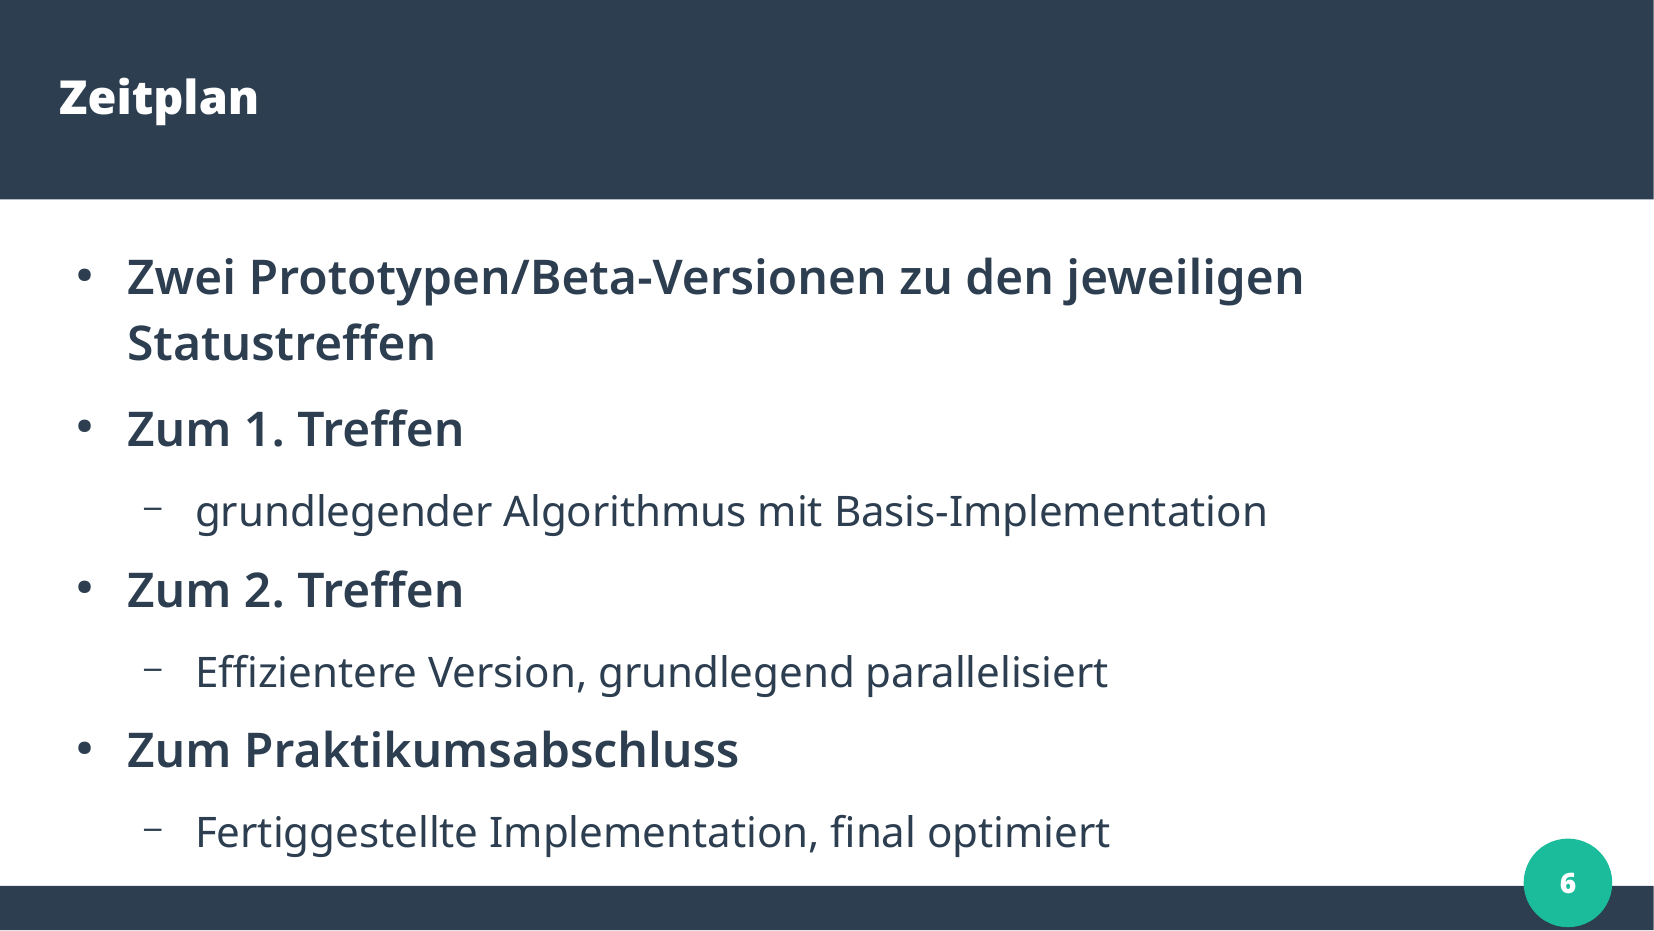

# Zeitplan
Zwei Prototypen/Beta-Versionen zu den jeweiligen Statustreffen
Zum 1. Treffen
grundlegender Algorithmus mit Basis-Implementation
Zum 2. Treffen
Effizientere Version, grundlegend parallelisiert
Zum Praktikumsabschluss
Fertiggestellte Implementation, final optimiert